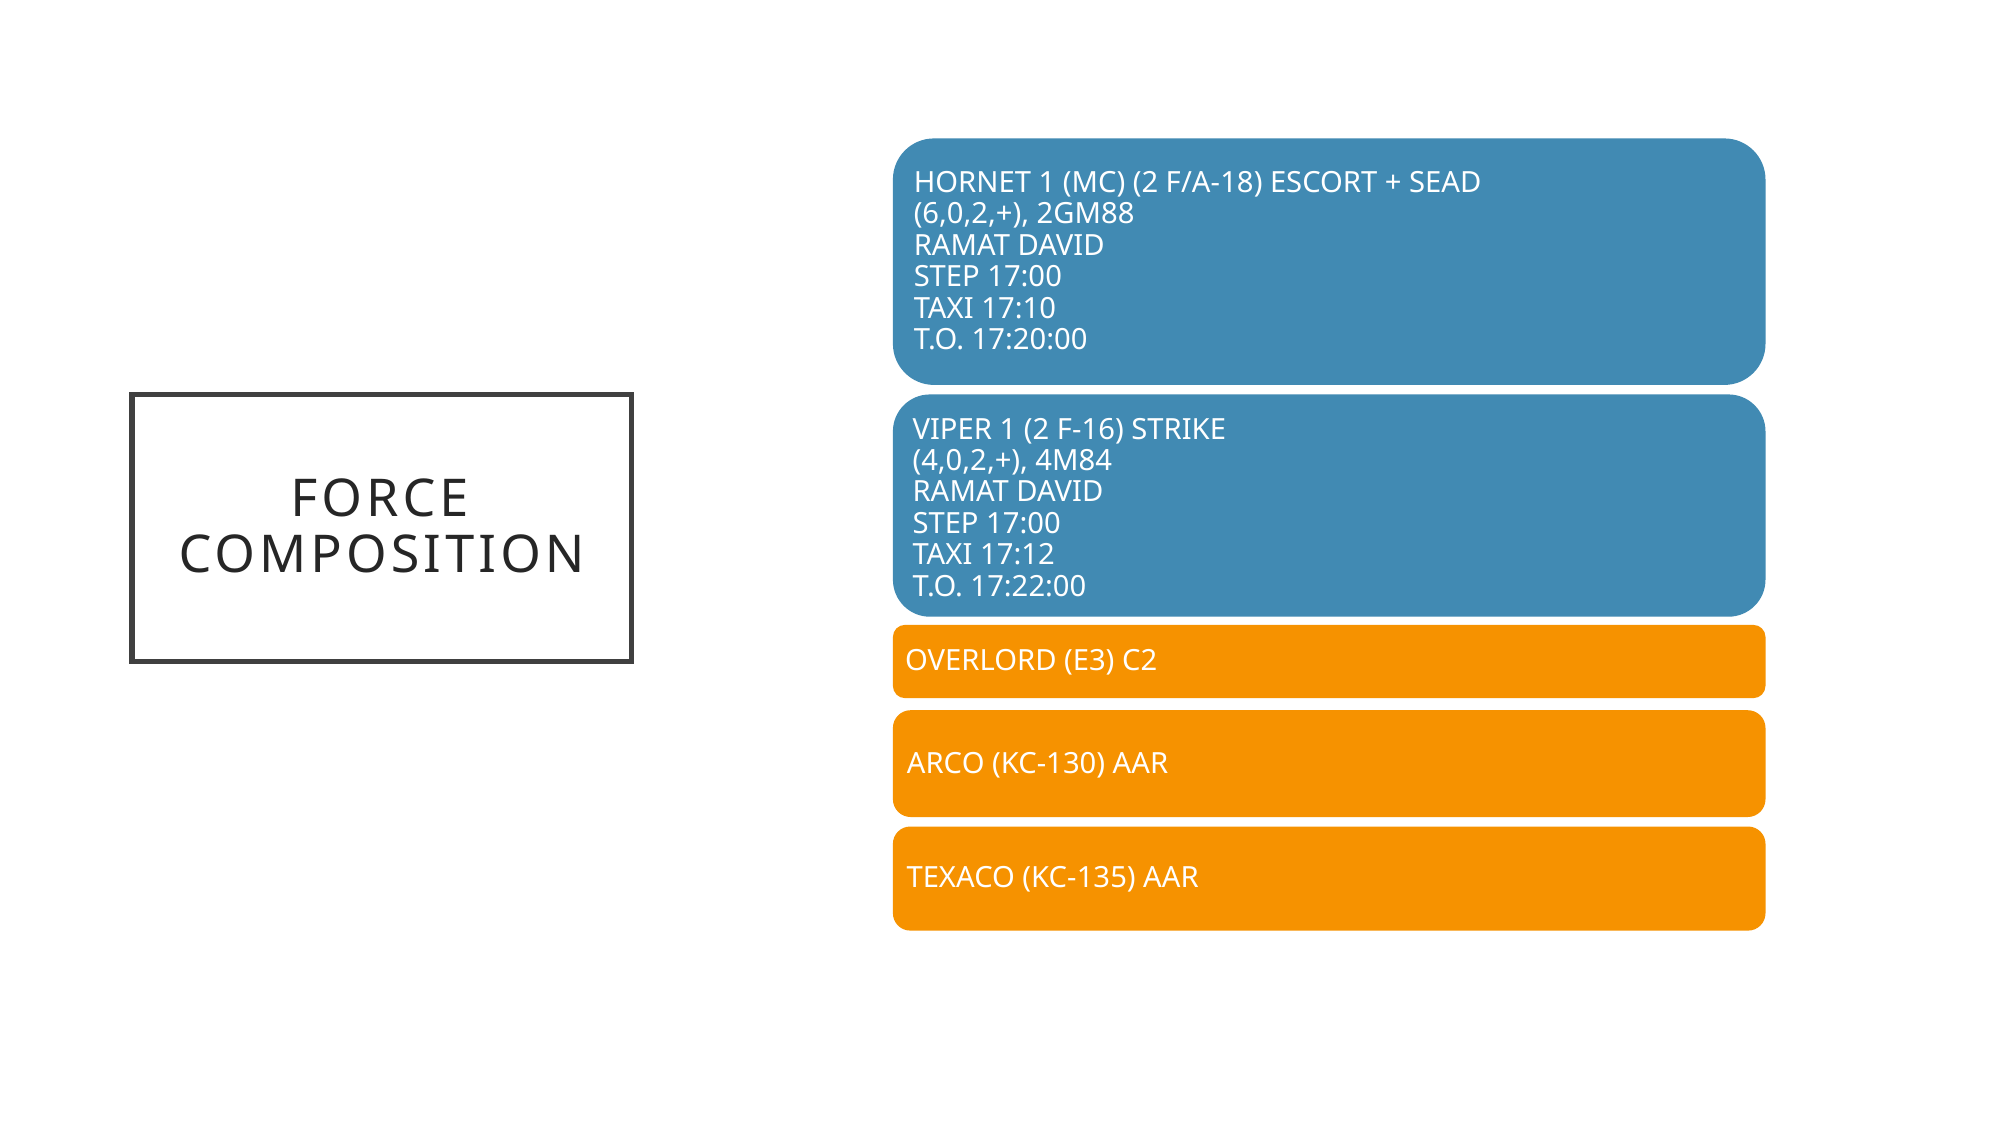

HORNET 1 (MC) (2 F/A-18) ESCORT + SEAD
(6,0,2,+), 2GM88
RAMAT DAVID
STEP 17:00
TAXI 17:10
T.O. 17:20:00
VIPER 1 (2 F-16) STRIKE
(4,0,2,+), 4M84
RAMAT DAVID
STEP 17:00
TAXI 17:12
T.O. 17:22:00
OVERLORD (E3) C2
ARCO (KC-130) AAR
TEXACO (KC-135) AAR
# FORCE COMPOSITION